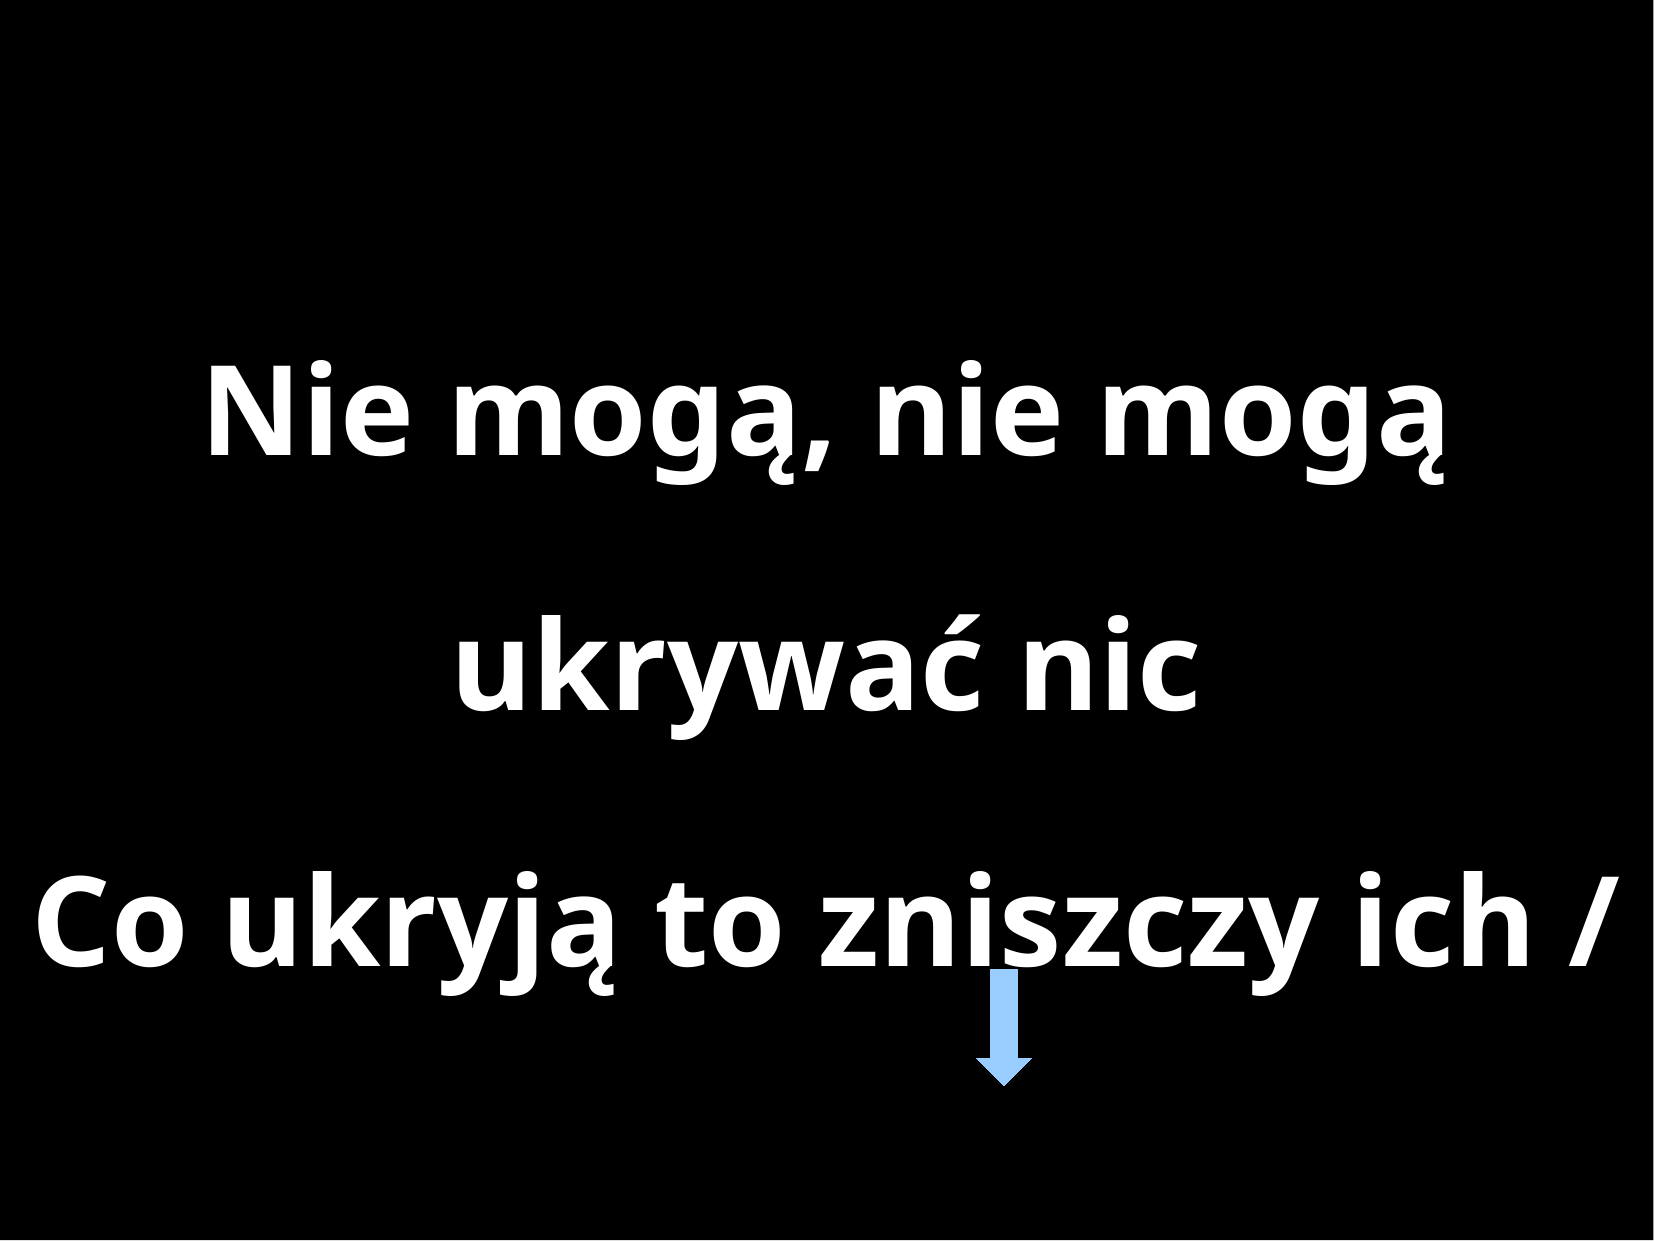

# Nie mogą, nie mogą ukrywać nic Co ukryją to zniszczy ich /